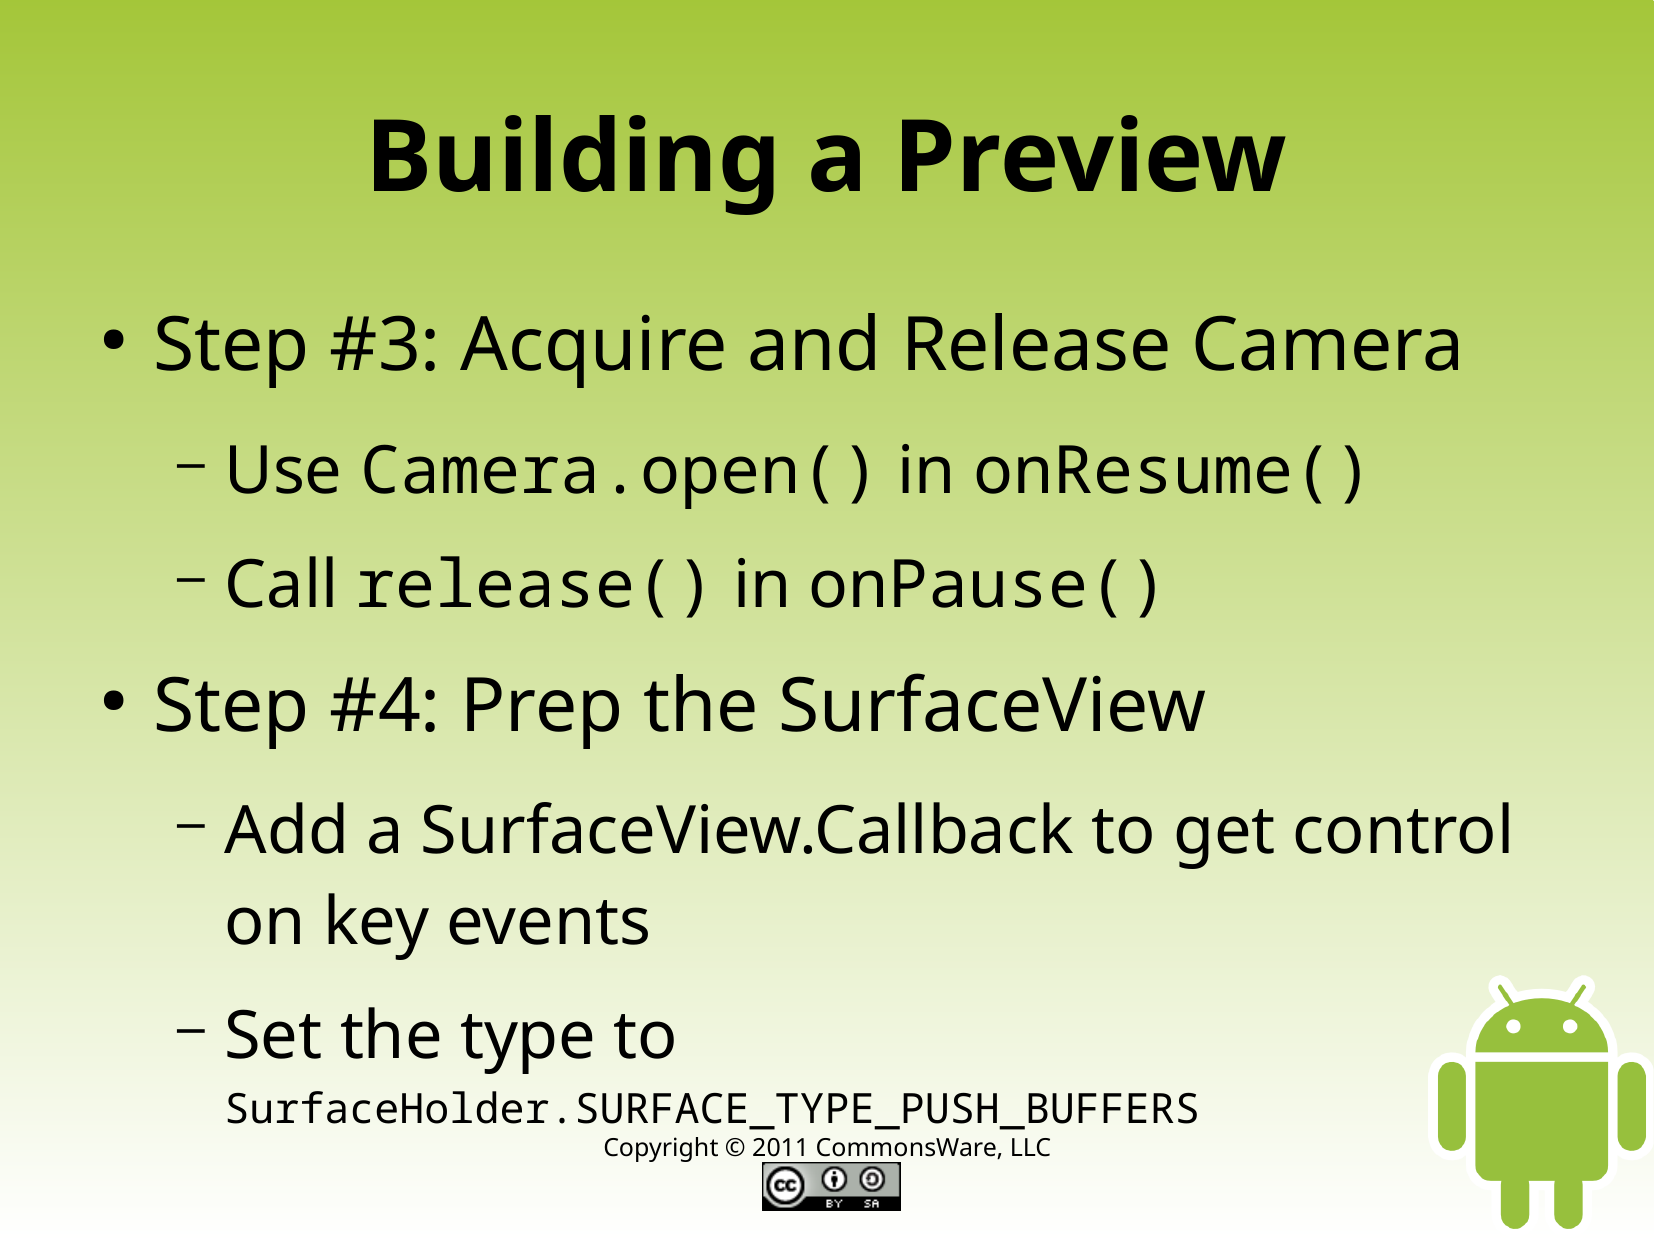

# Building a Preview
Step #3: Acquire and Release Camera
Use Camera.open() in onResume()
Call release() in onPause()
Step #4: Prep the SurfaceView
Add a SurfaceView.Callback to get control on key events
Set the type to
SurfaceHolder.SURFACE_TYPE_PUSH_BUFFERS